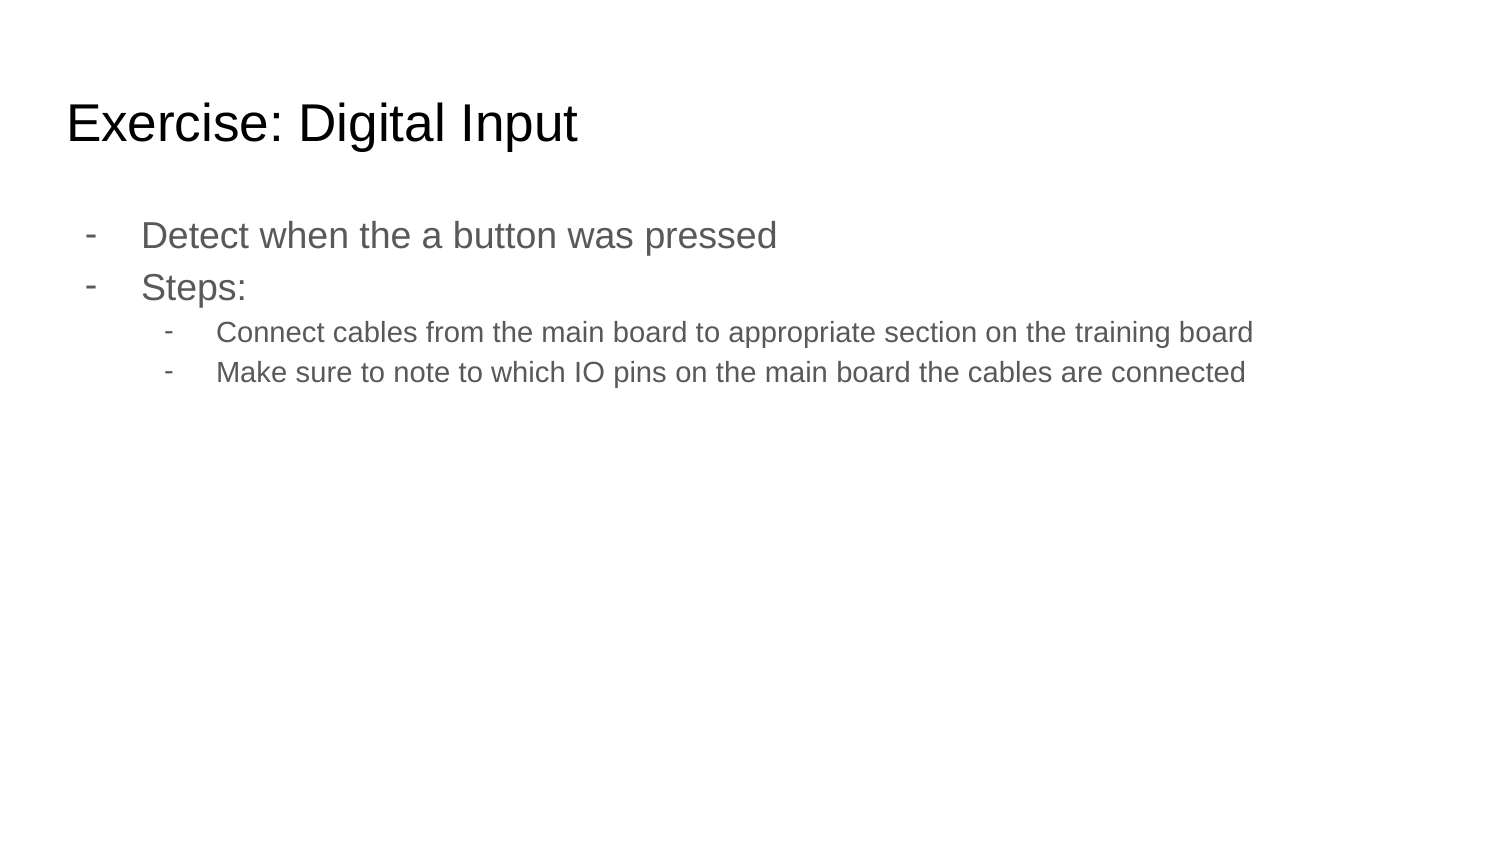

# Exercise: Digital Input
Detect when the a button was pressed
Steps:
Connect cables from the main board to appropriate section on the training board
Make sure to note to which IO pins on the main board the cables are connected